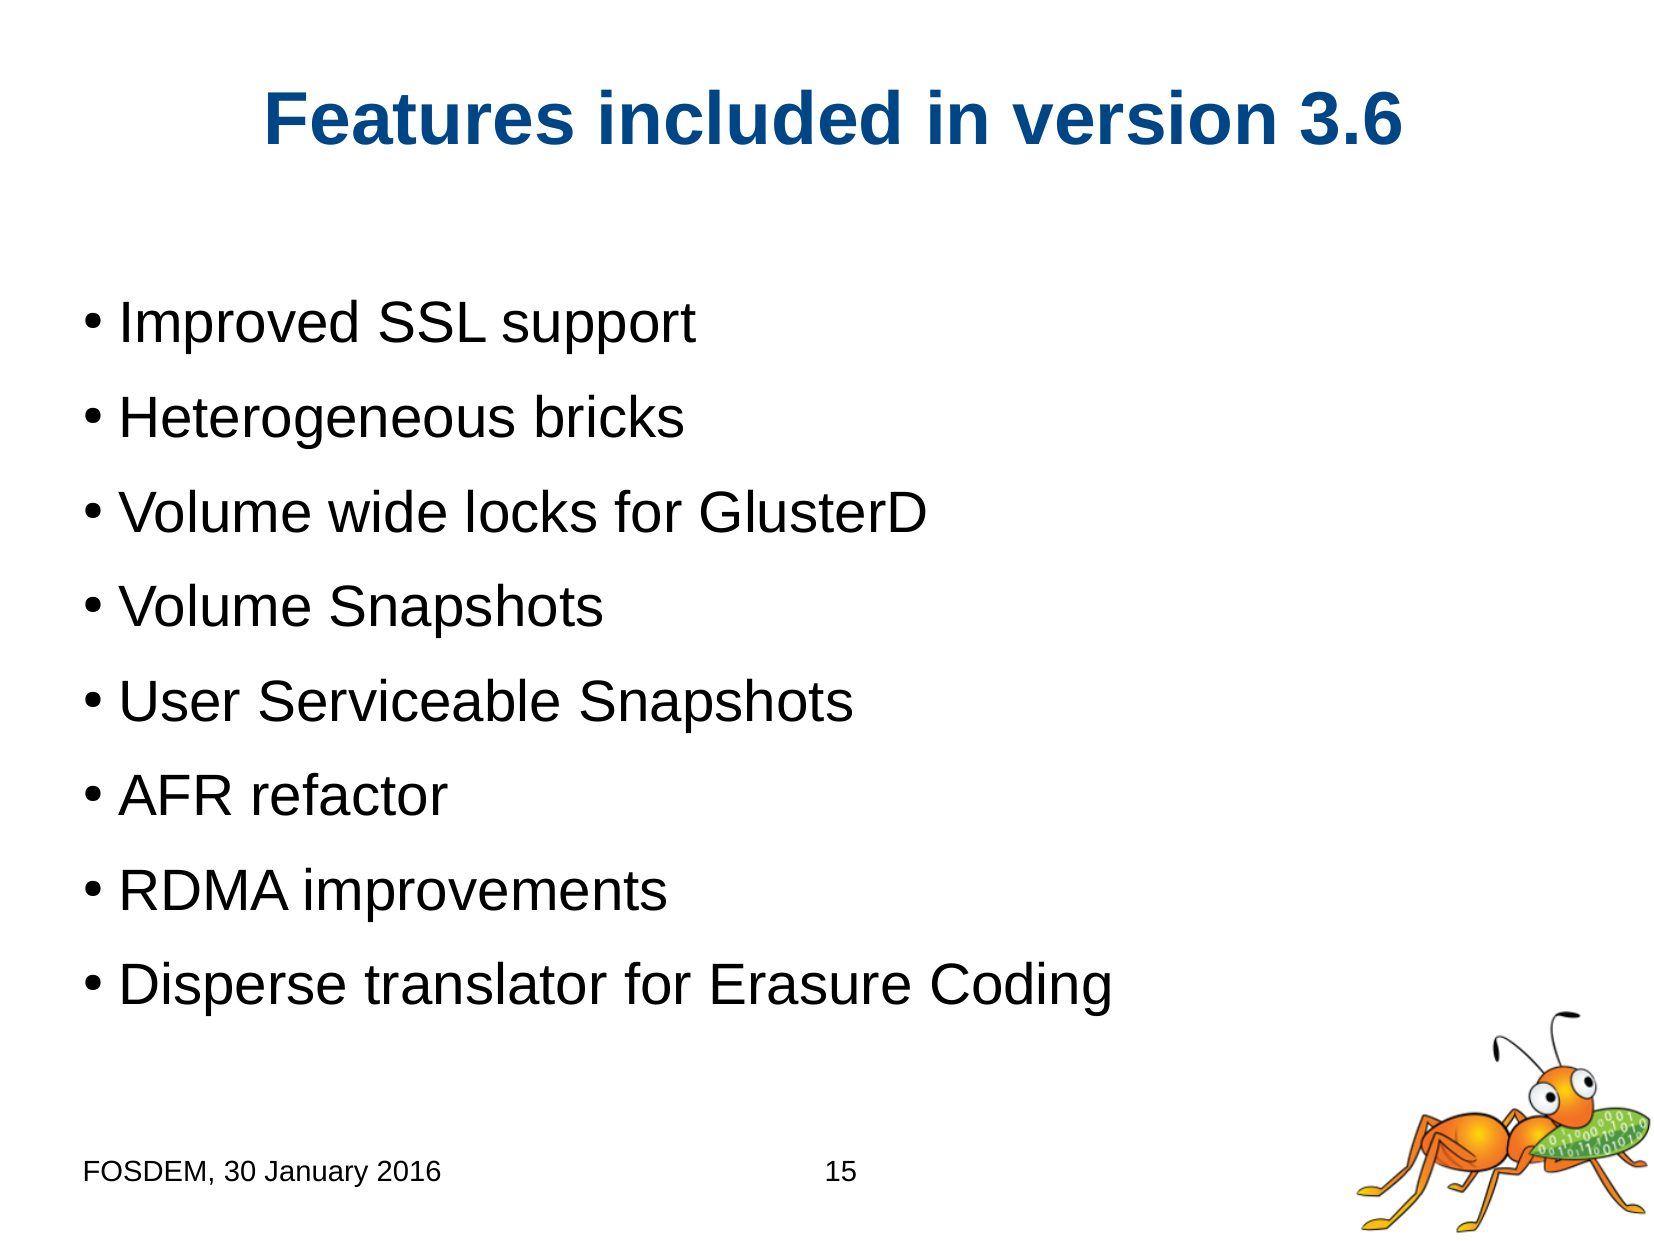

Features included in version 3.6
# Improved SSL support
Heterogeneous bricks
Volume wide locks for GlusterD
Volume Snapshots
User Serviceable Snapshots
AFR refactor
RDMA improvements
Disperse translator for Erasure Coding
FOSDEM, 31 January 2015
15